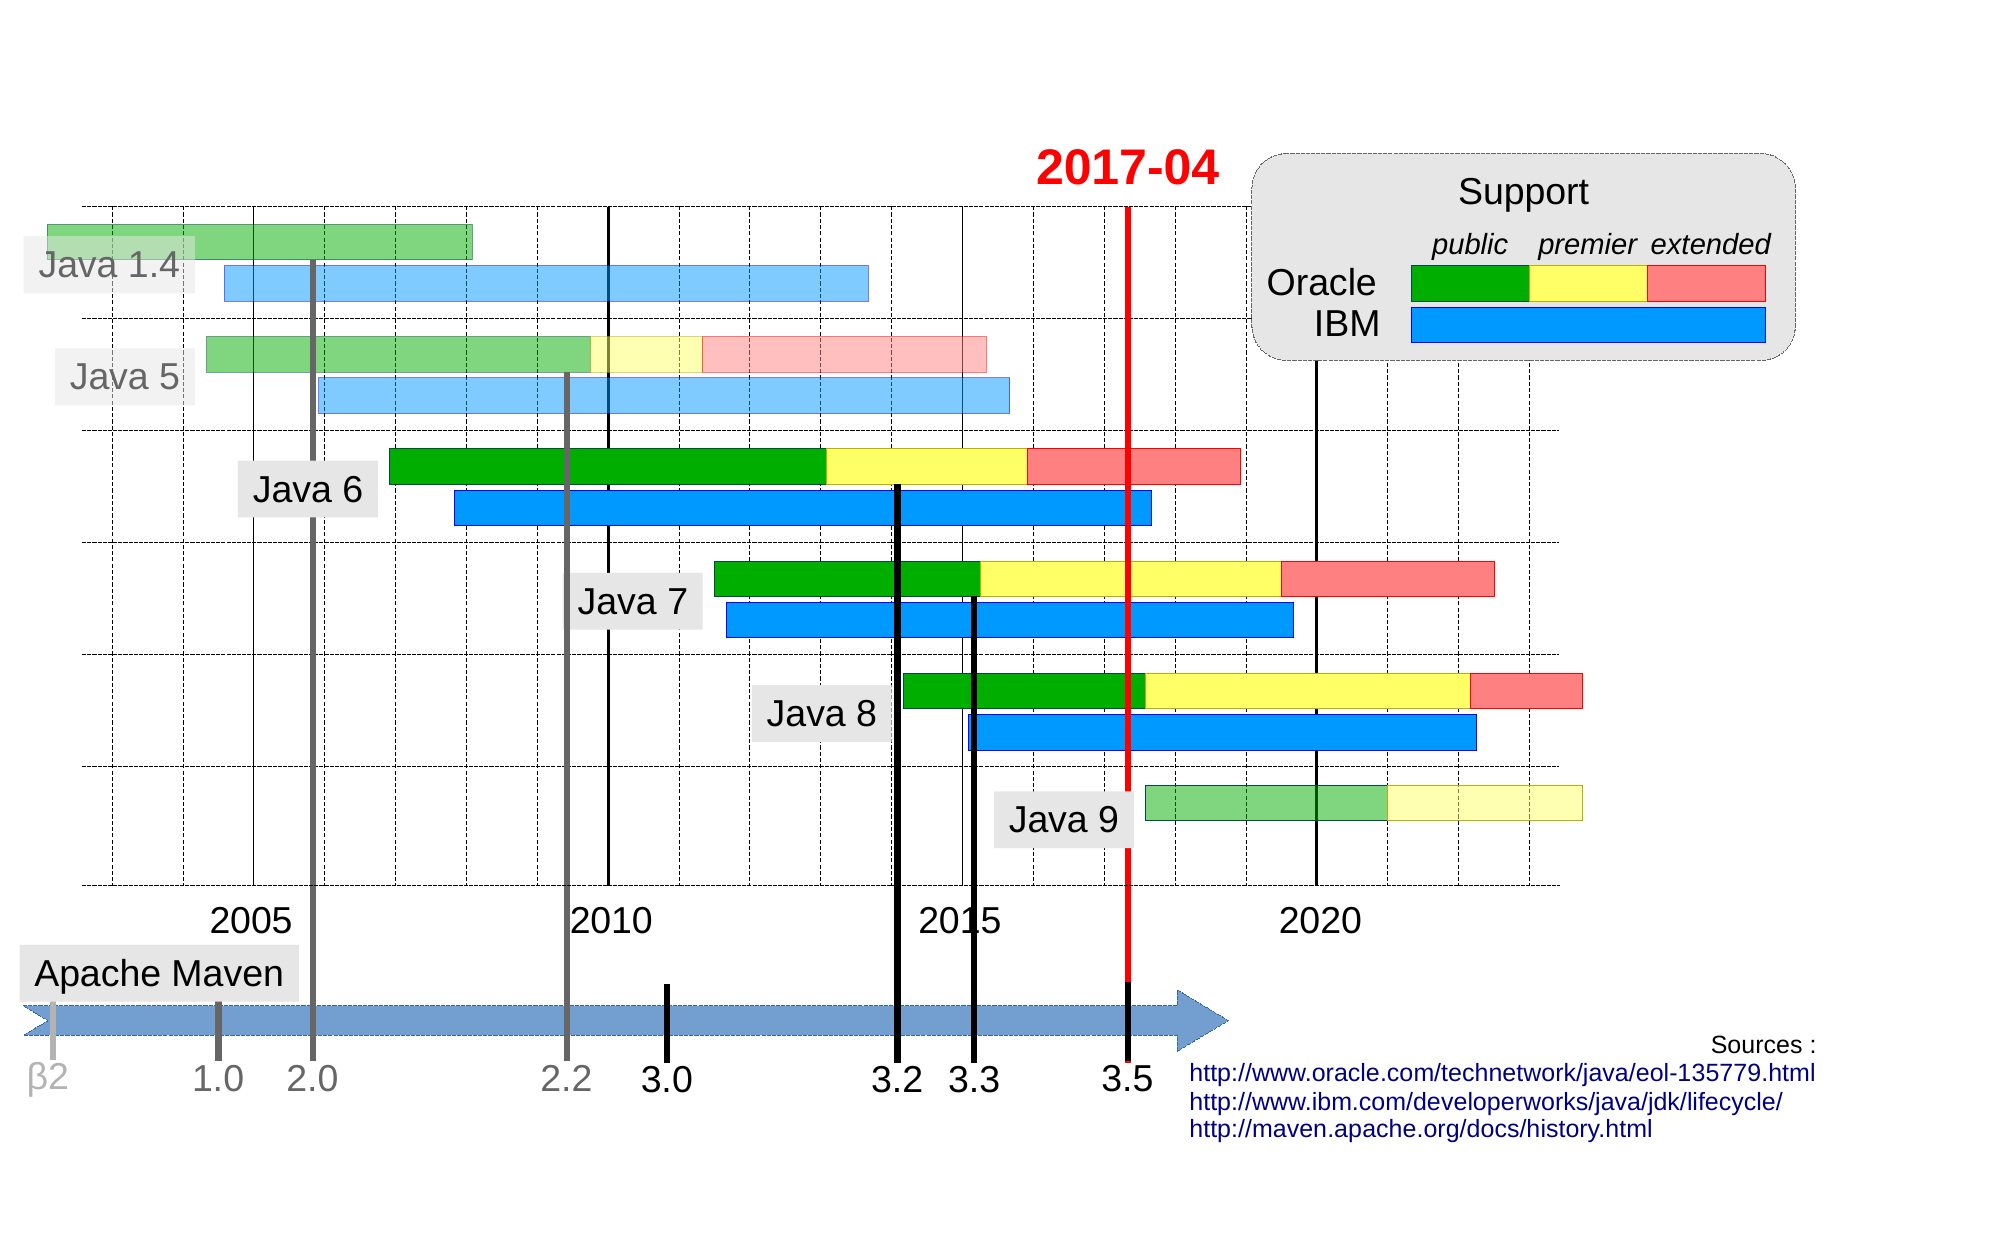

2017-04
Support
public
premier
extended
Java 1.4
Oracle
IBM
Java 5
Java 6
Java 7
Java 8
Java 9
2005
2010
2015
2020
Apache Maven
Sources :
http://www.oracle.com/technetwork/java/eol-135779.html
http://www.ibm.com/developerworks/java/jdk/lifecycle/
http://maven.apache.org/docs/history.html
β2
1.0
2.0
2.2
3.5
3.0
3.2
3.3